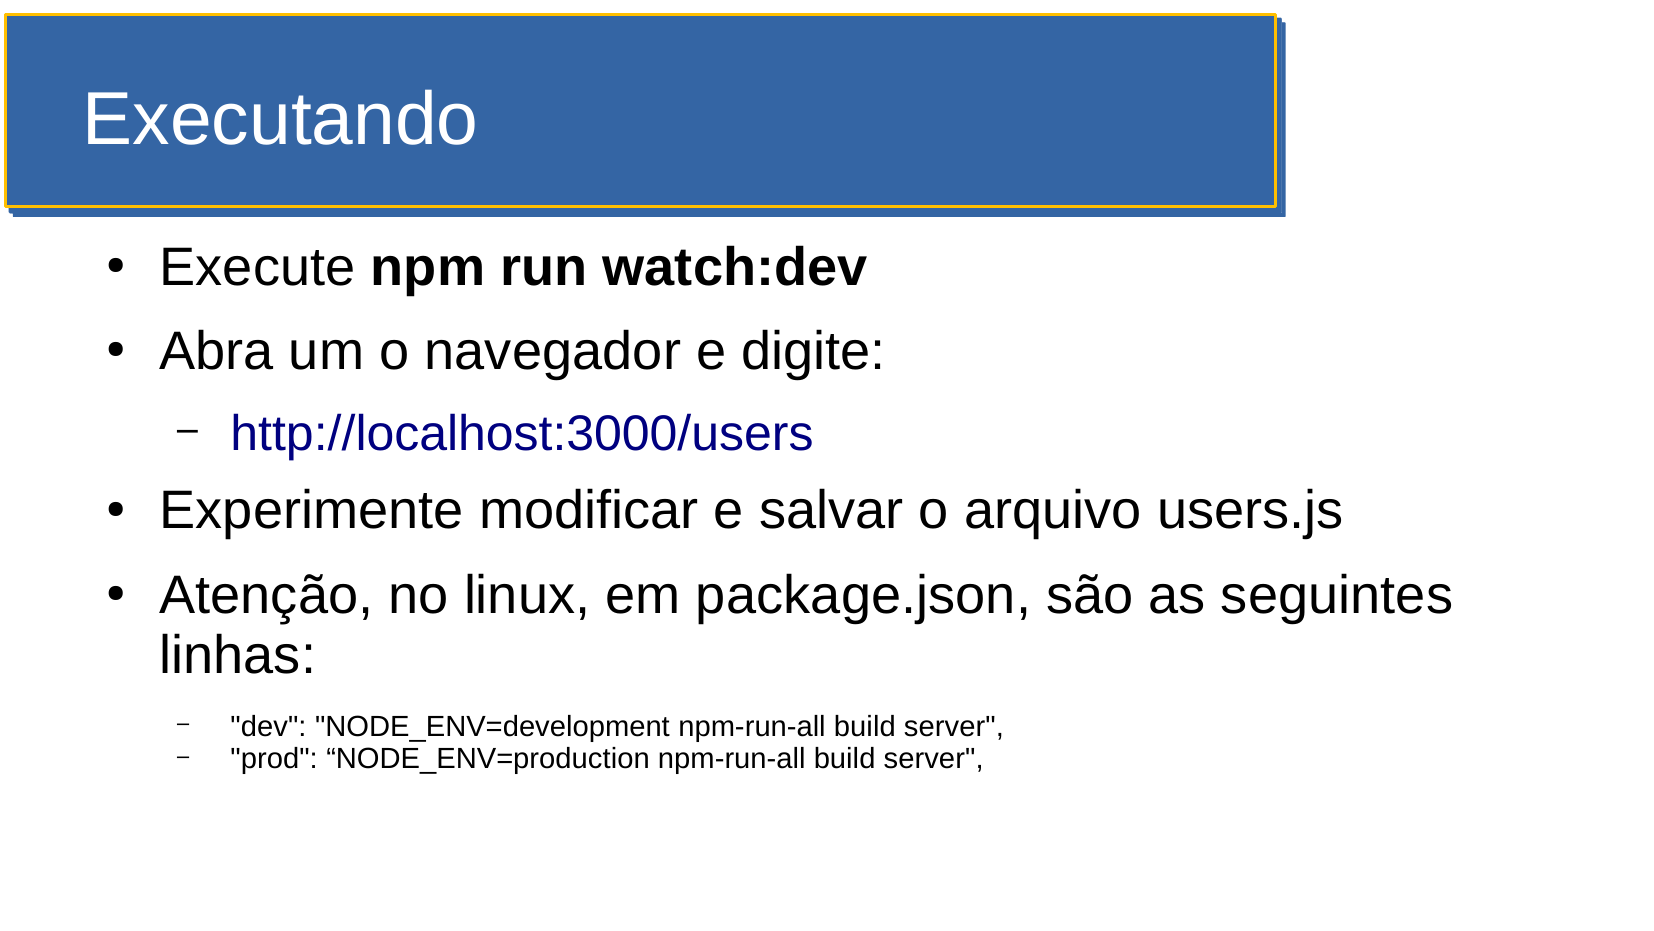

# Executando
Execute npm run watch:dev
Abra um o navegador e digite:
http://localhost:3000/users
Experimente modificar e salvar o arquivo users.js
Atenção, no linux, em package.json, são as seguintes linhas:
"dev": "NODE_ENV=development npm-run-all build server",
"prod": “NODE_ENV=production npm-run-all build server",